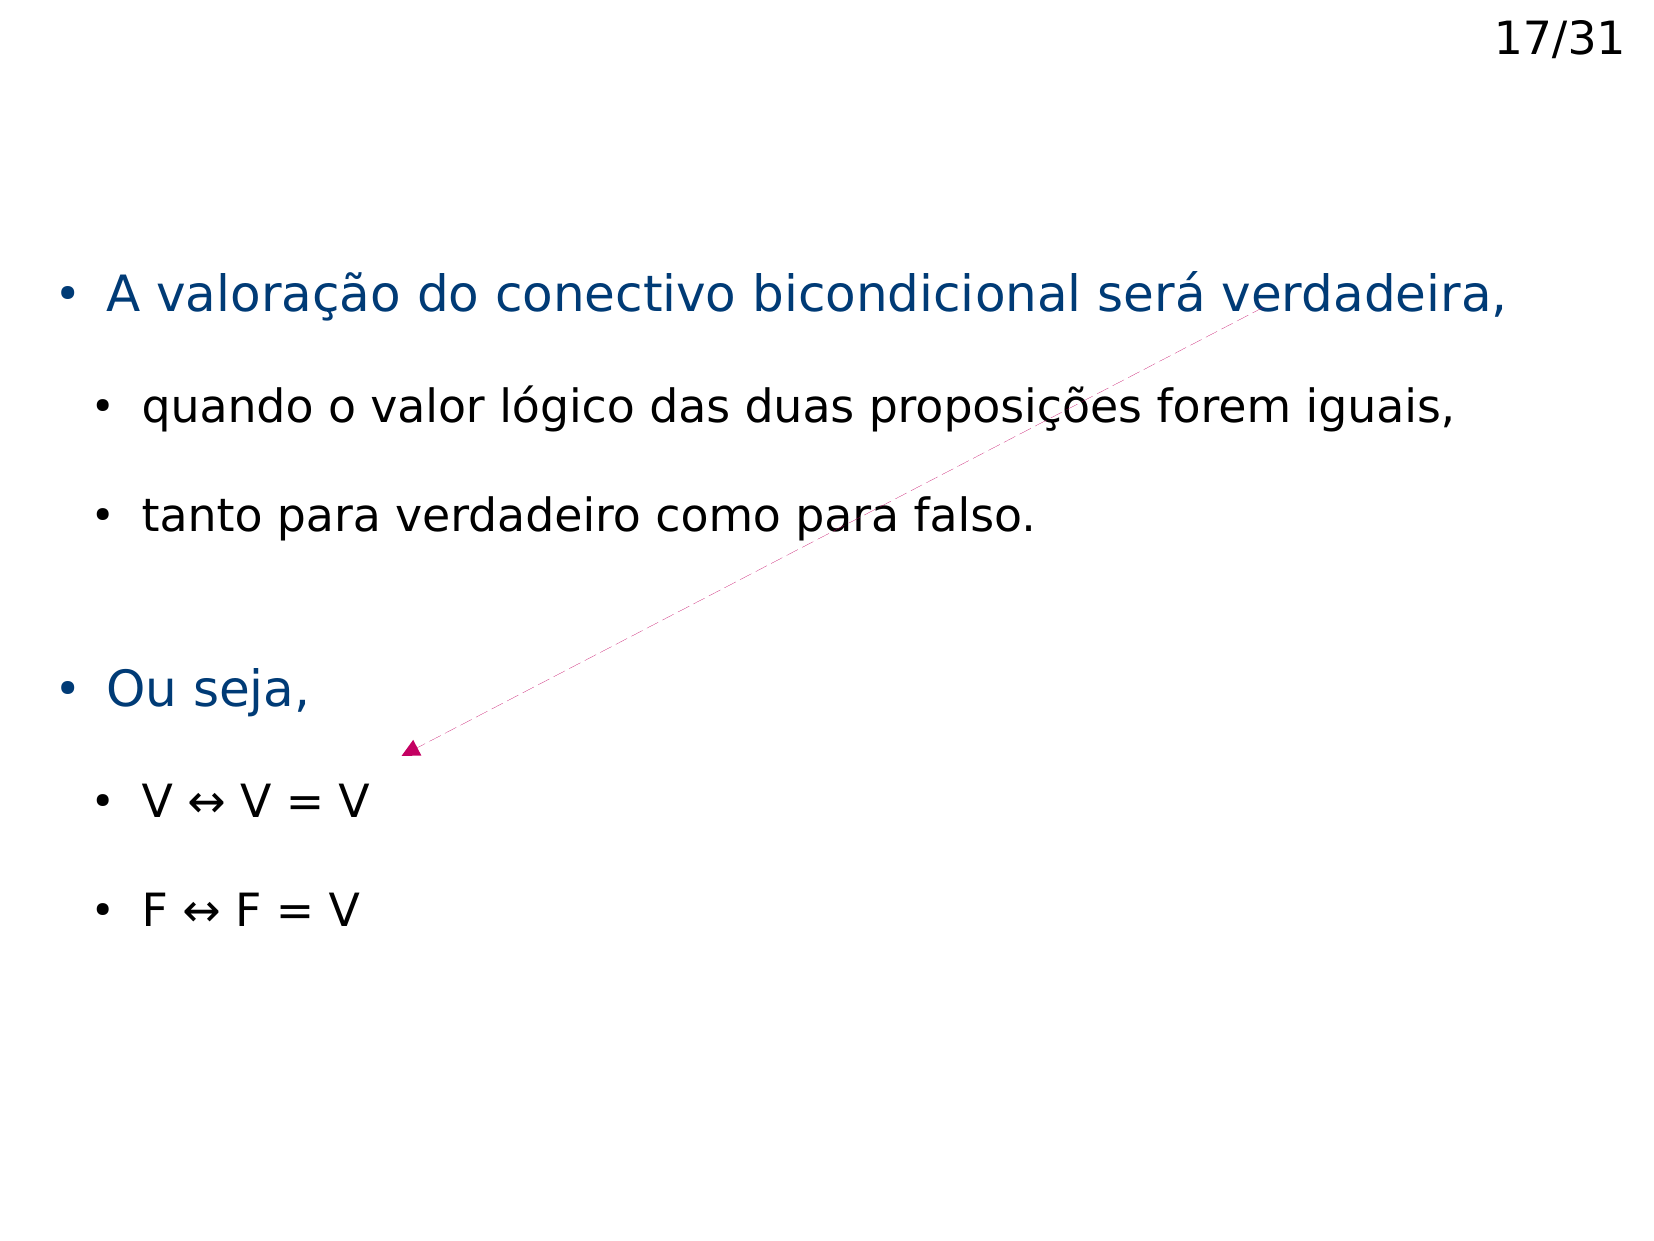

17
#
A valoração do conectivo bicondicional será verdadeira,
quando o valor lógico das duas proposições forem iguais,
tanto para verdadeiro como para falso.
Ou seja,
V ↔ V = V
F ↔ F = V